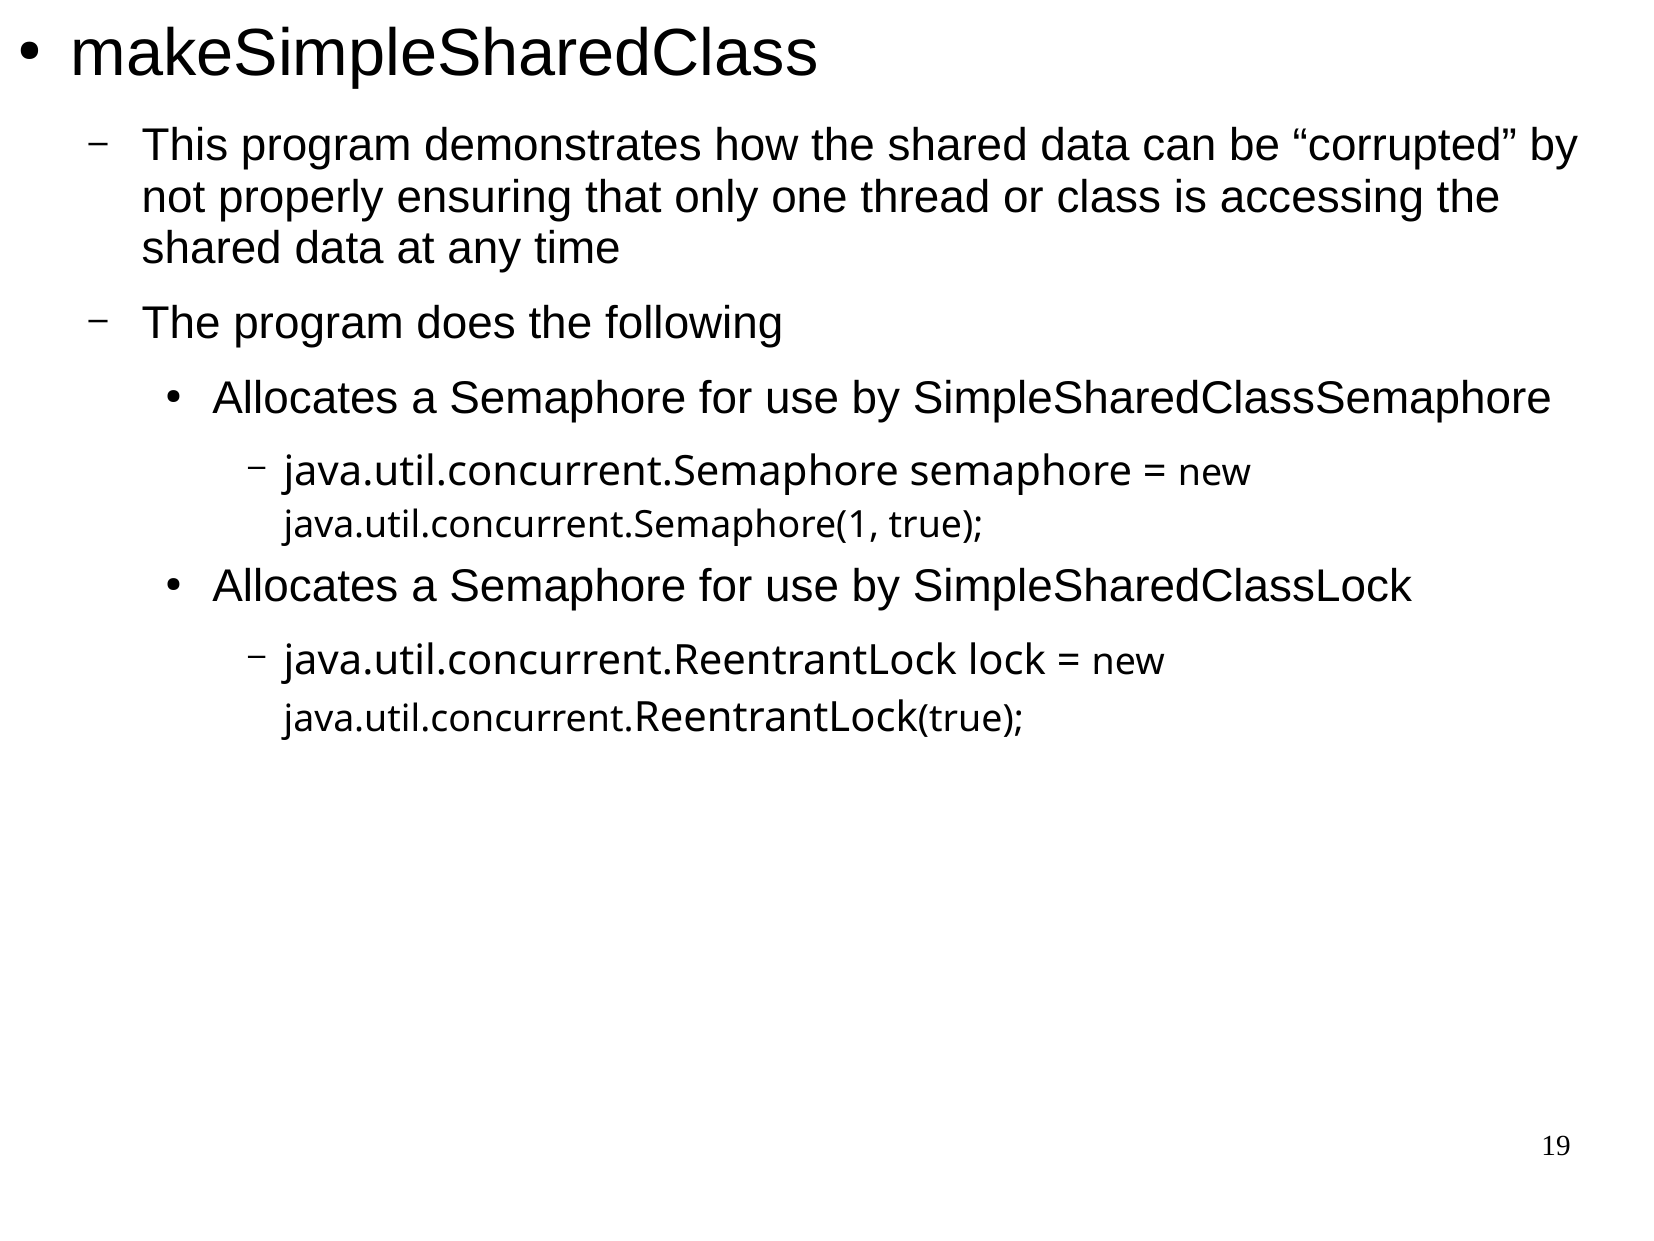

# makeSimpleSharedClass
This program demonstrates how the shared data can be “corrupted” by not properly ensuring that only one thread or class is accessing the shared data at any time
The program does the following
Allocates a Semaphore for use by SimpleSharedClassSemaphore
java.util.concurrent.Semaphore semaphore = new java.util.concurrent.Semaphore(1, true);
Allocates a Semaphore for use by SimpleSharedClassLock
java.util.concurrent.ReentrantLock lock = new java.util.concurrent.ReentrantLock(true);
19